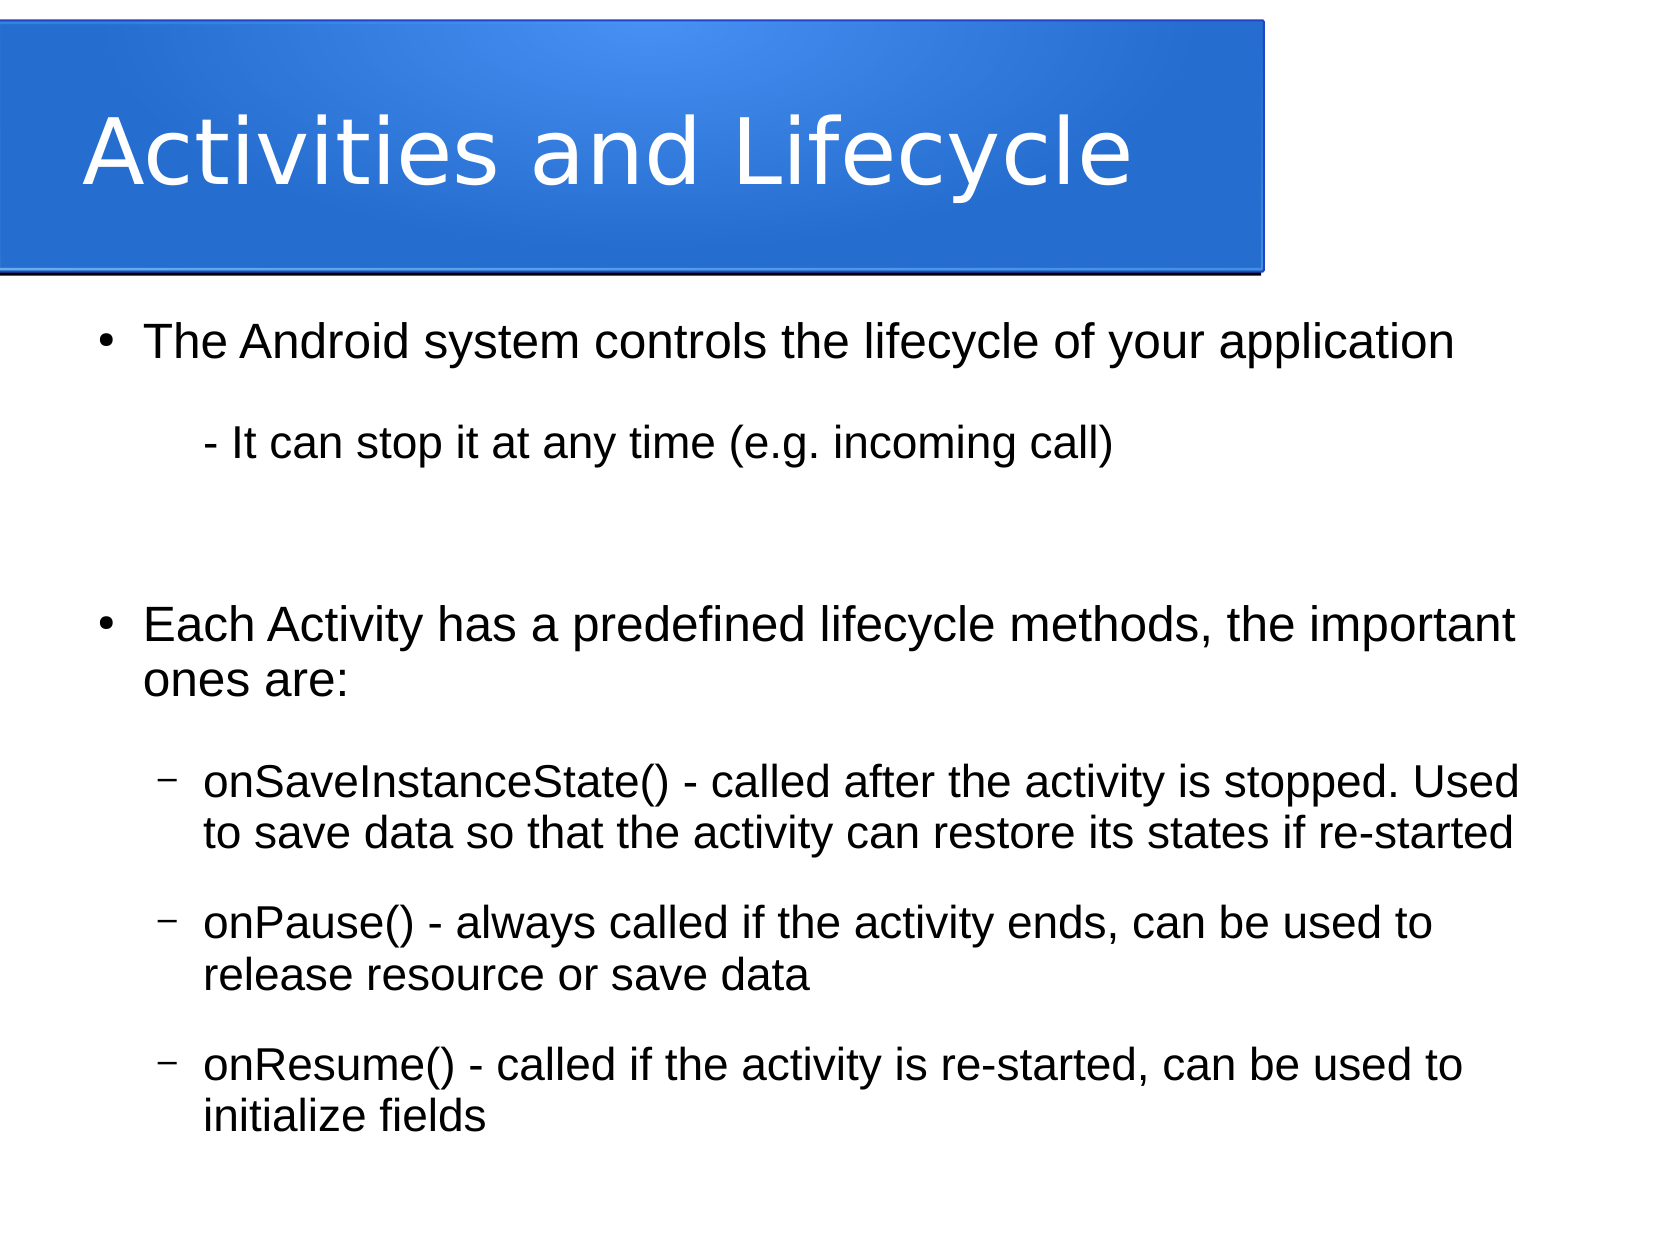

# Activities and Lifecycle
The Android system controls the lifecycle of your application
- It can stop it at any time (e.g. incoming call)
Each Activity has a predefined lifecycle methods, the important ones are:
onSaveInstanceState() - called after the activity is stopped. Used to save data so that the activity can restore its states if re-started
onPause() - always called if the activity ends, can be used to release resource or save data
onResume() - called if the activity is re-started, can be used to initialize fields